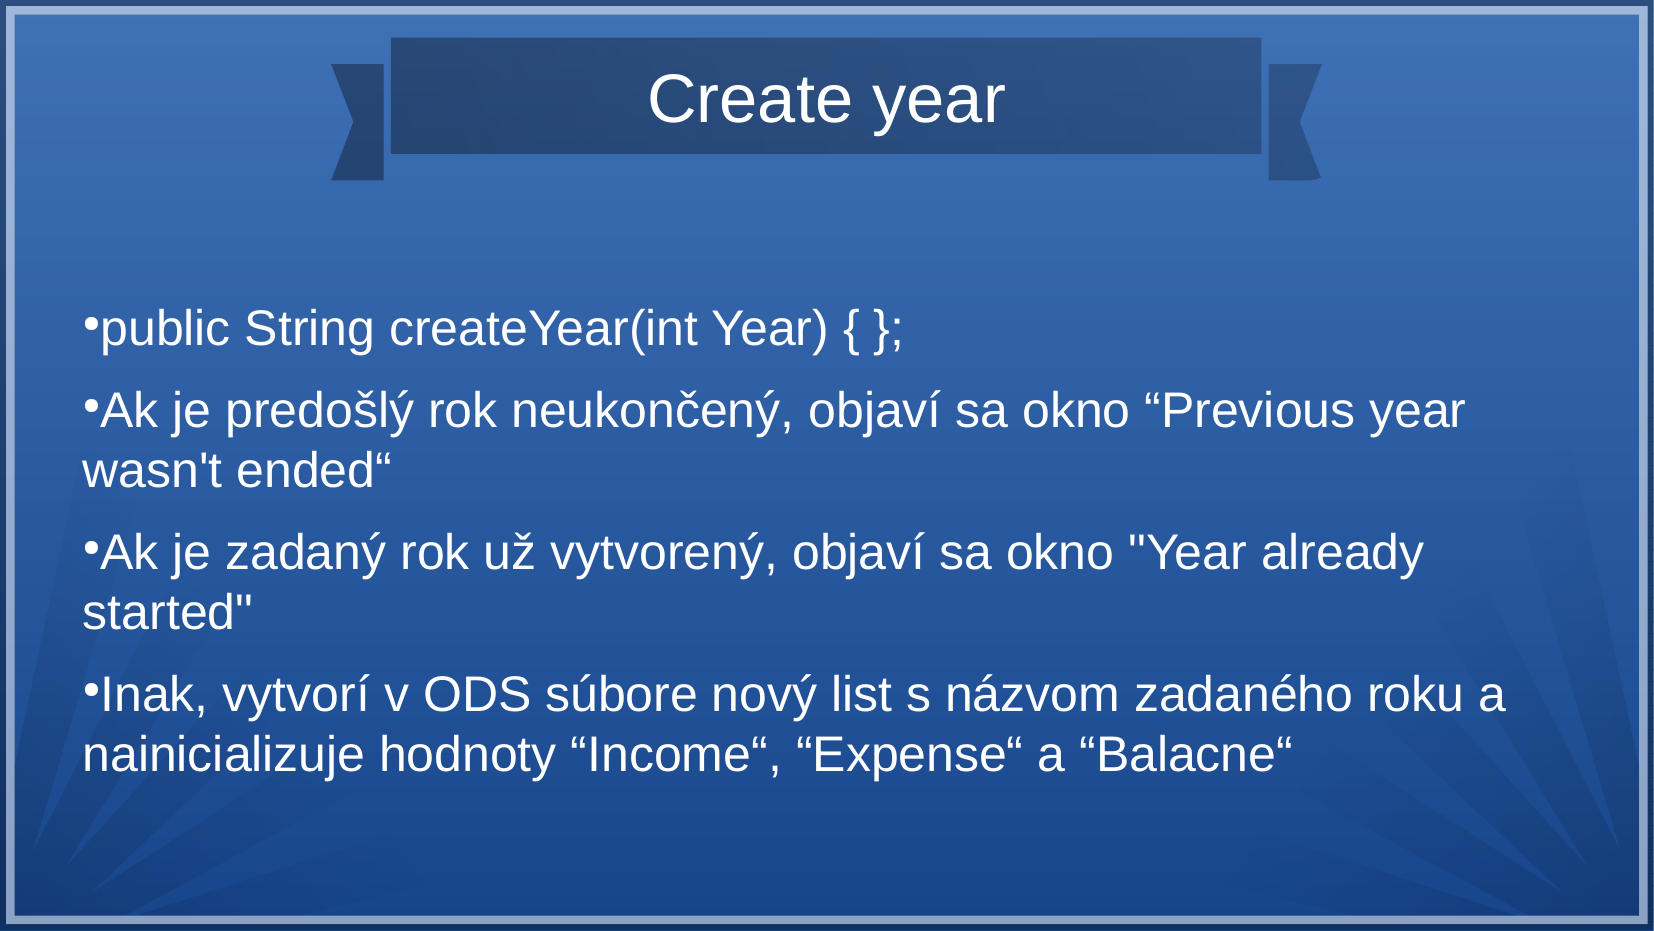

# Create year
public String createYear(int Year) { };
Ak je predošlý rok neukončený, objaví sa okno “Previous year wasn't ended“
Ak je zadaný rok už vytvorený, objaví sa okno "Year already started"
Inak, vytvorí v ODS súbore nový list s názvom zadaného roku a nainicializuje hodnoty “Income“, “Expense“ a “Balacne“